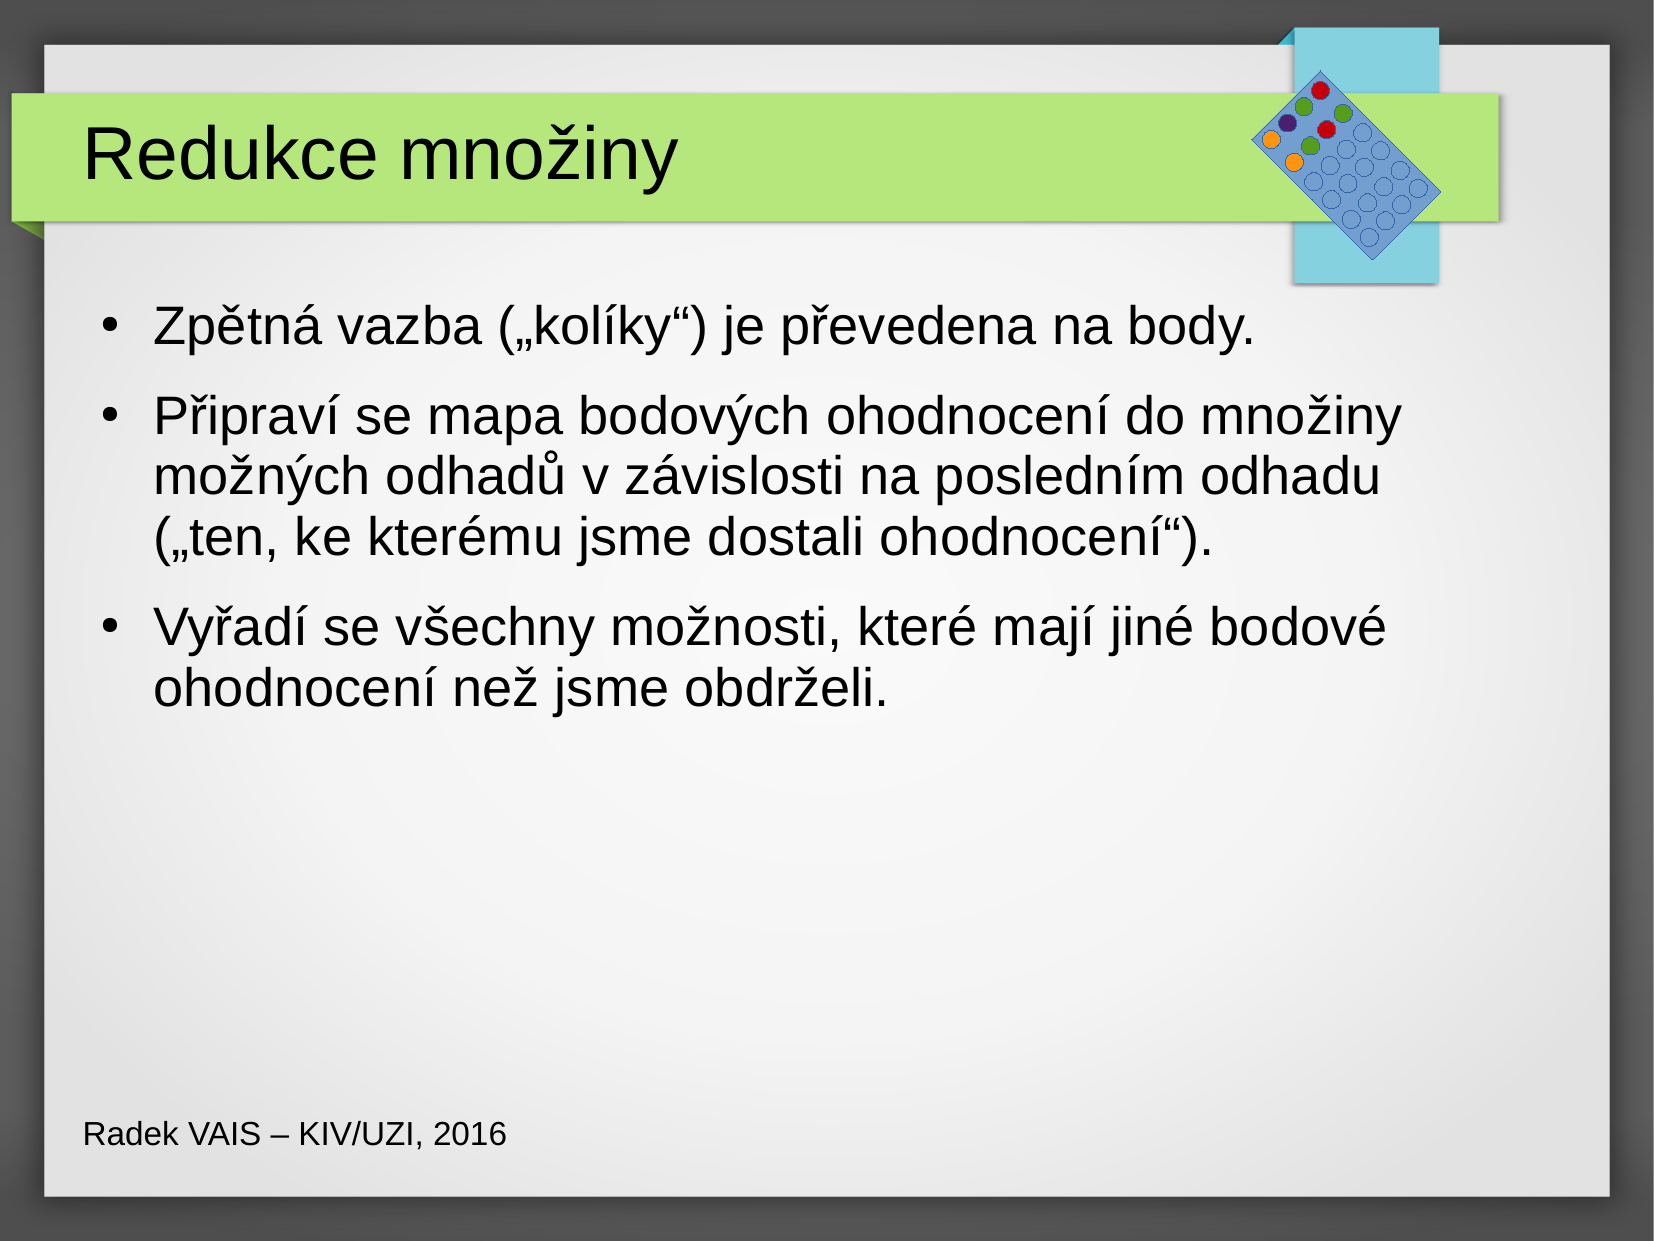

# Redukce množiny
Zpětná vazba („kolíky“) je převedena na body.
Připraví se mapa bodových ohodnocení do množiny možných odhadů v závislosti na posledním odhadu
(„ten, ke kterému jsme dostali ohodnocení“).
Vyřadí se všechny možnosti, které mají jiné bodové ohodnocení než jsme obdrželi.
Radek VAIS – KIV/UZI, 2016